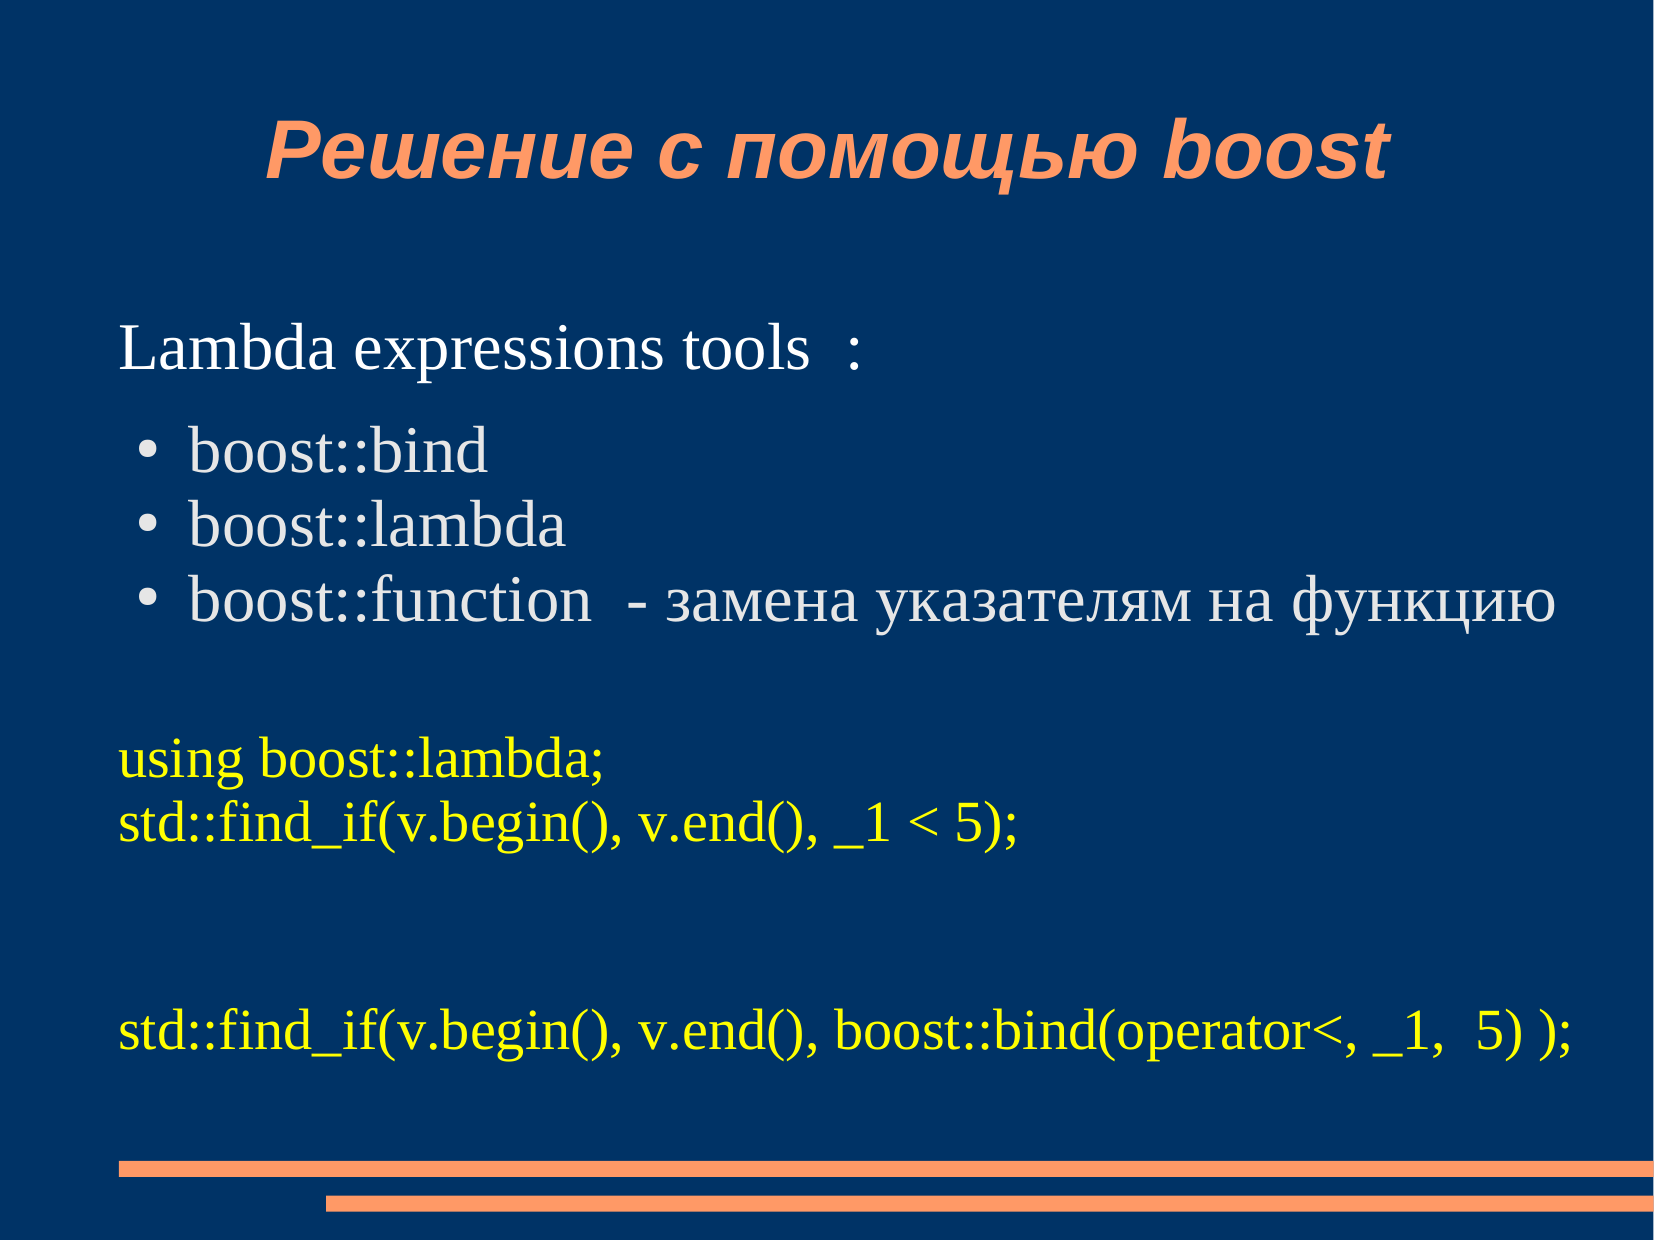

# Решение с помощью boost
Lambda expressions tools :
boost::bind
boost::lambda
boost::function - замена указателям на функцию
using boost::lambda;
std::find_if(v.begin(), v.end(), _1 < 5);
std::find_if(v.begin(), v.end(), boost::bind(operator<, _1, 5) );